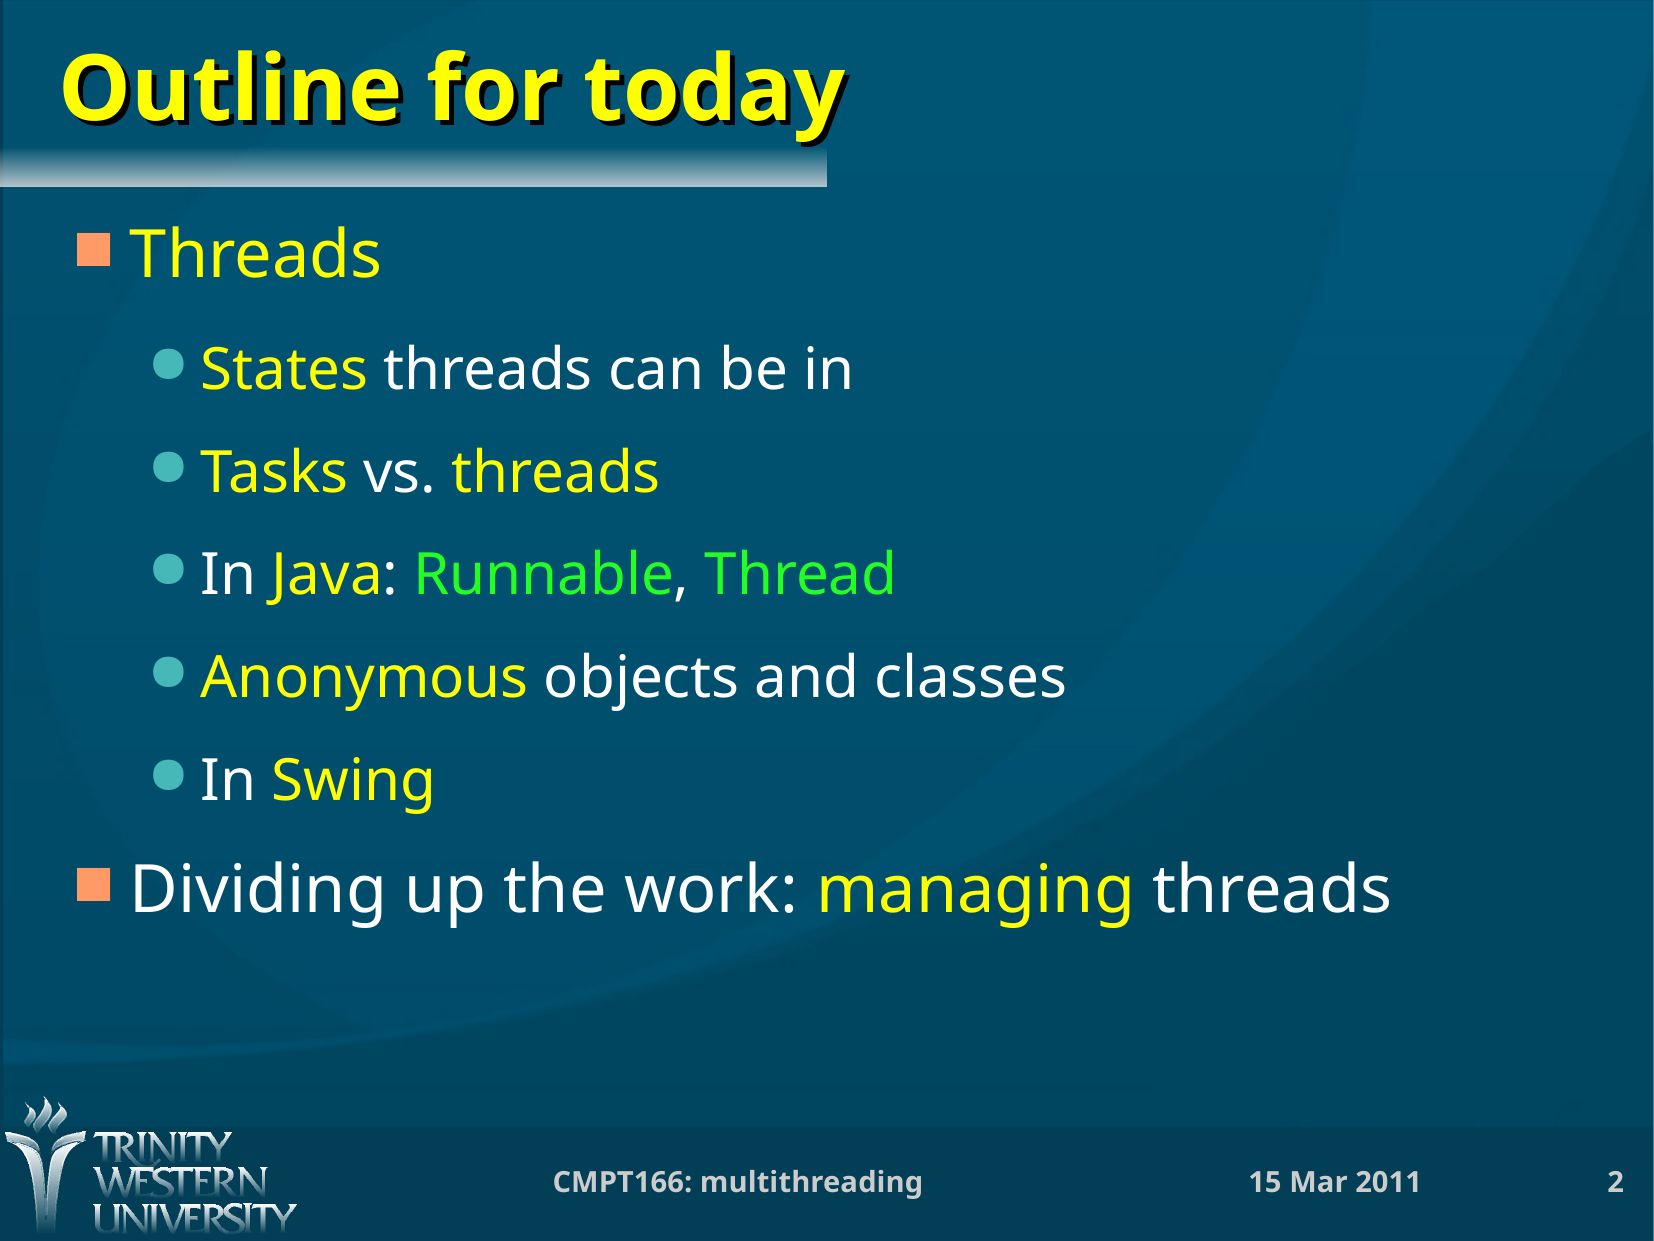

# Outline for today
Threads
States threads can be in
Tasks vs. threads
In Java: Runnable, Thread
Anonymous objects and classes
In Swing
Dividing up the work: managing threads
CMPT166: multithreading
15 Mar 2011
2